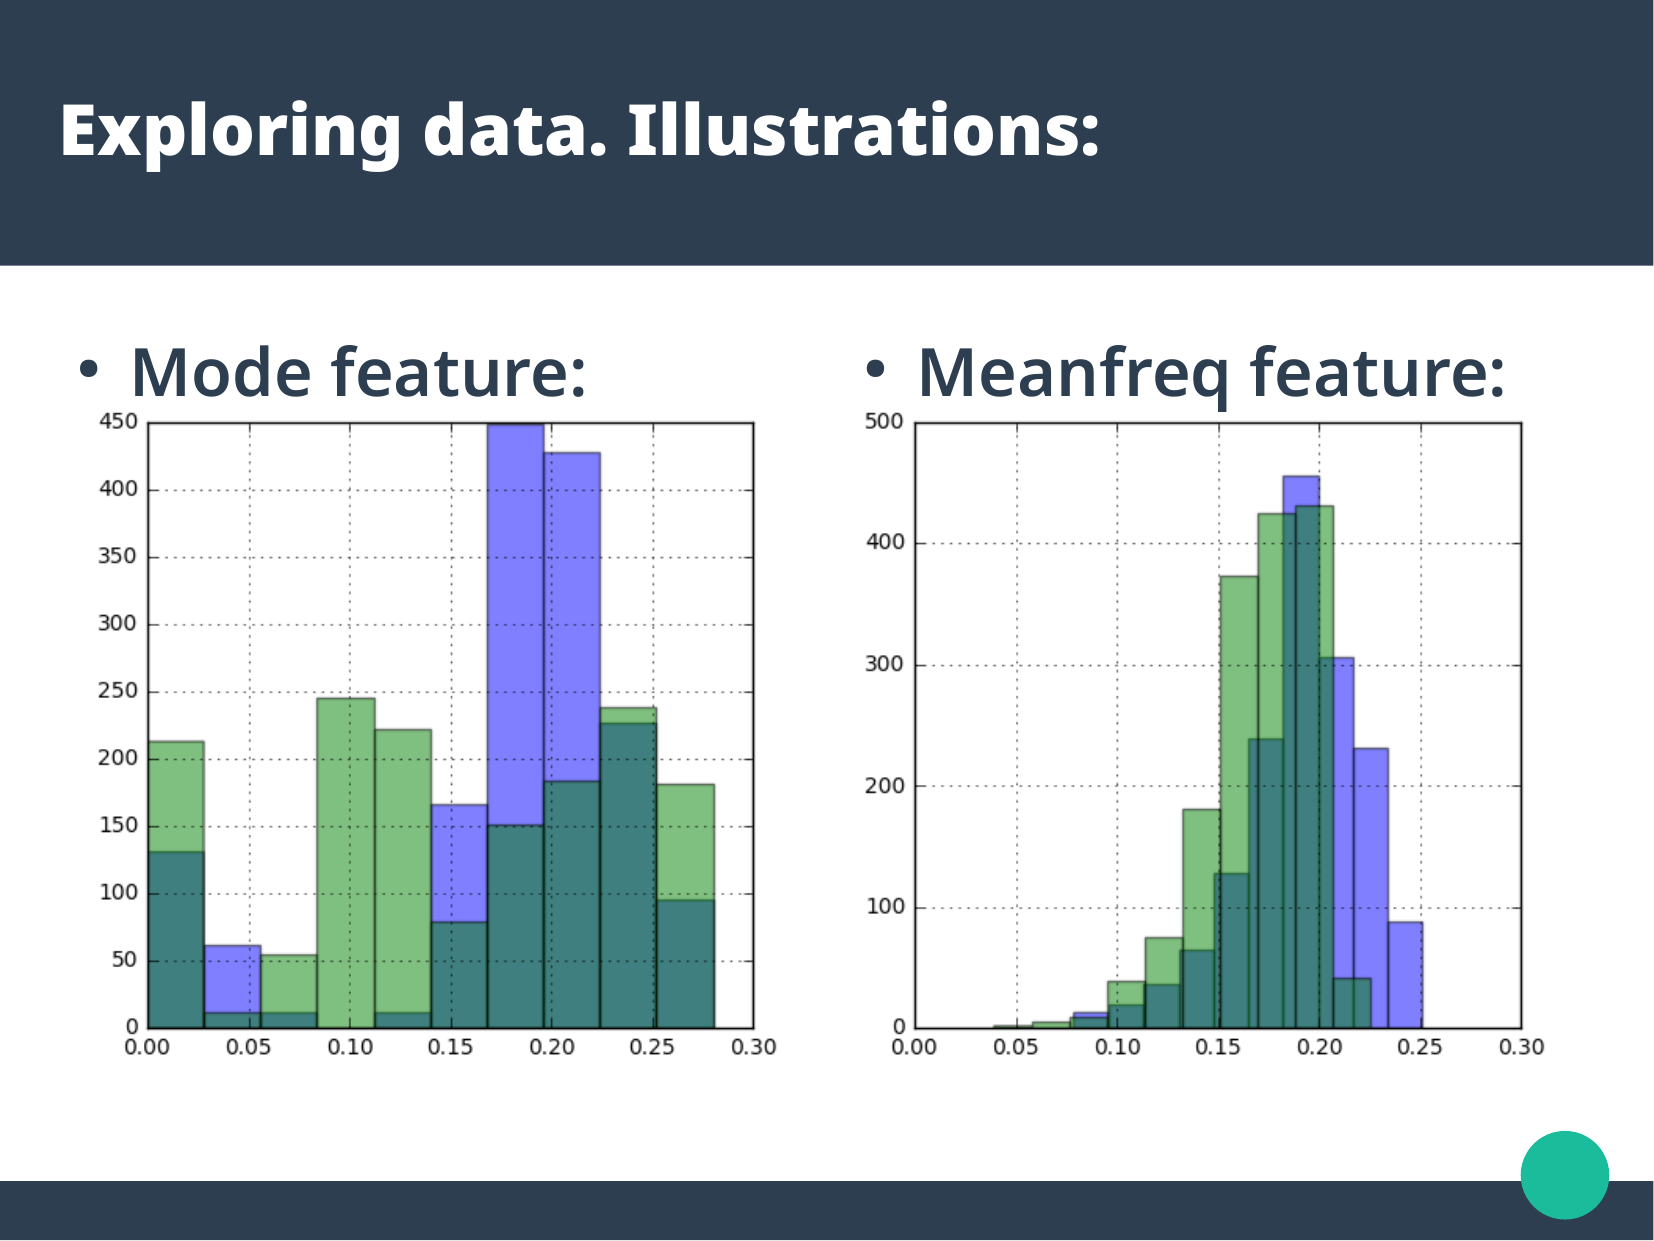

# Exploring data. Illustrations:
Mode feature:
Meanfreq feature: